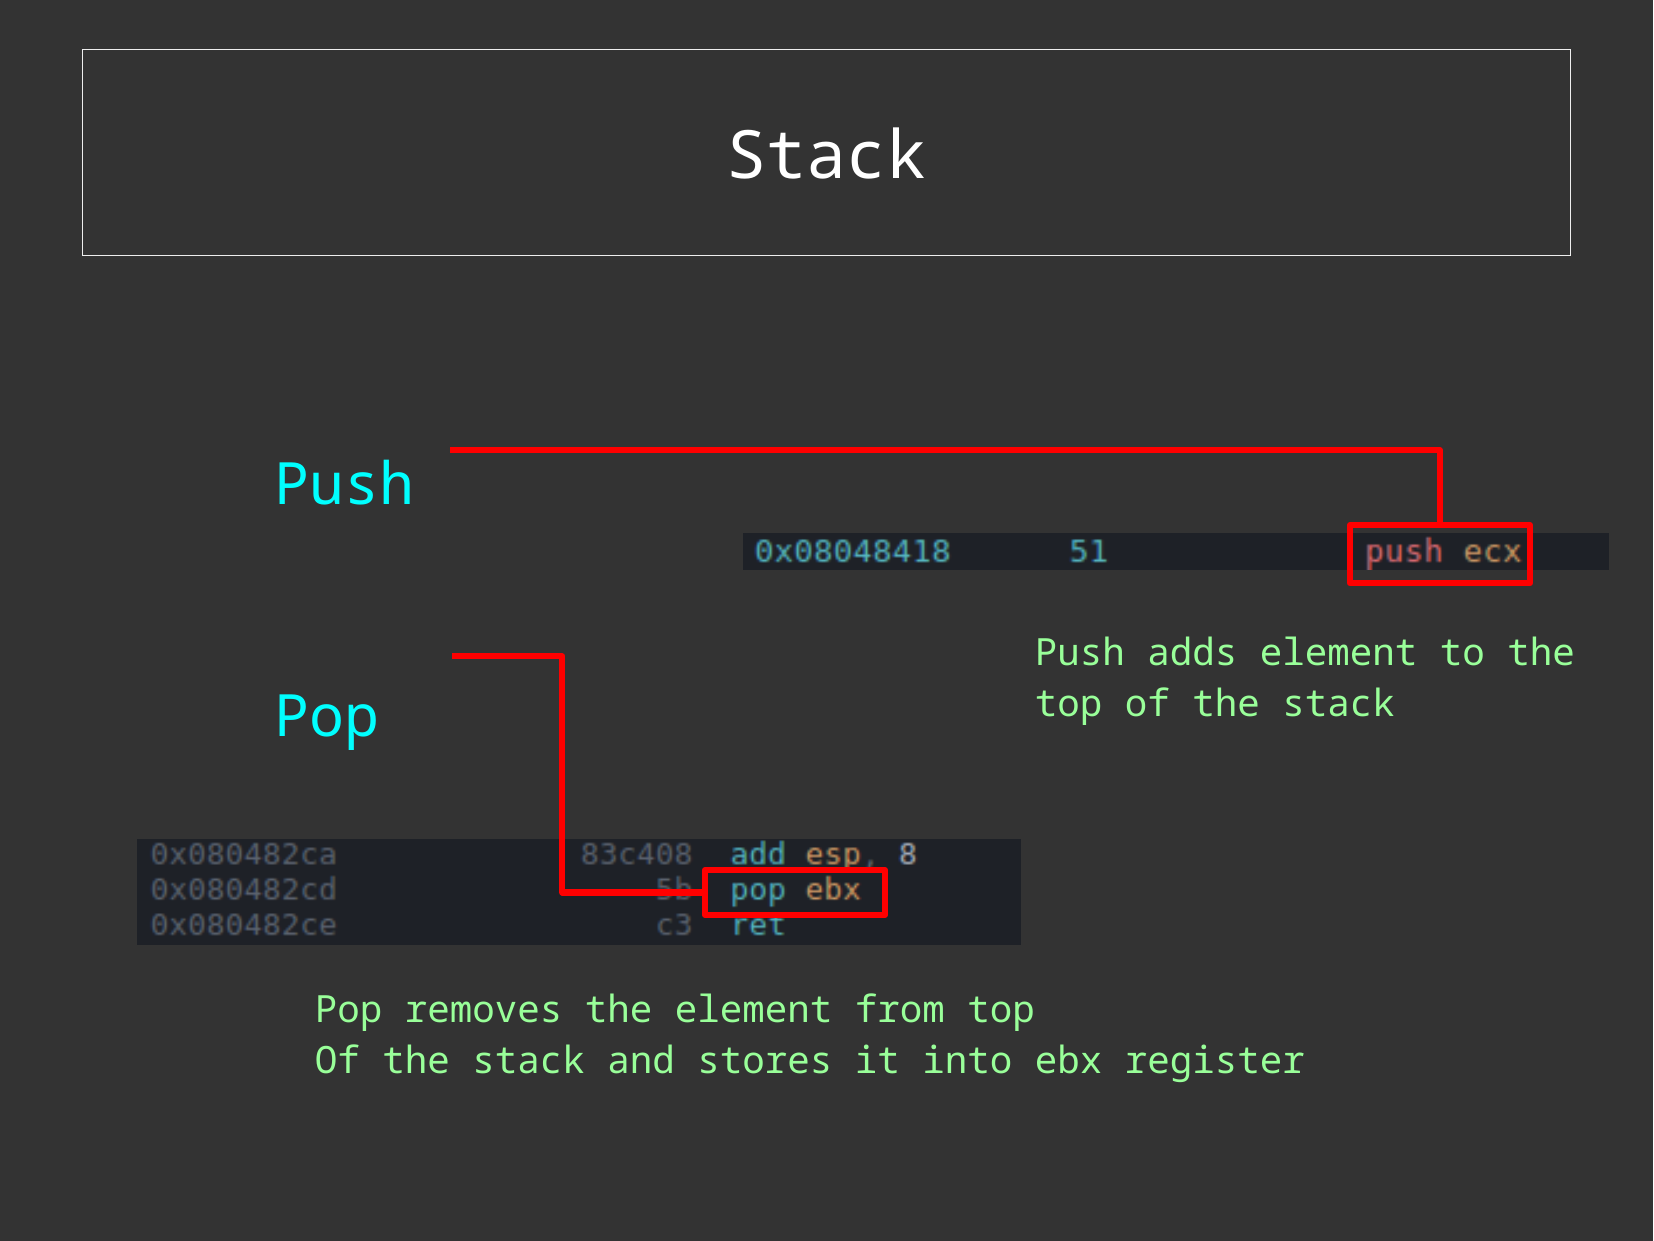

Stack
	 Push
	 Pop
Push adds element to the
top of the stack
Pop removes the element from top
Of the stack and stores it into ebx register